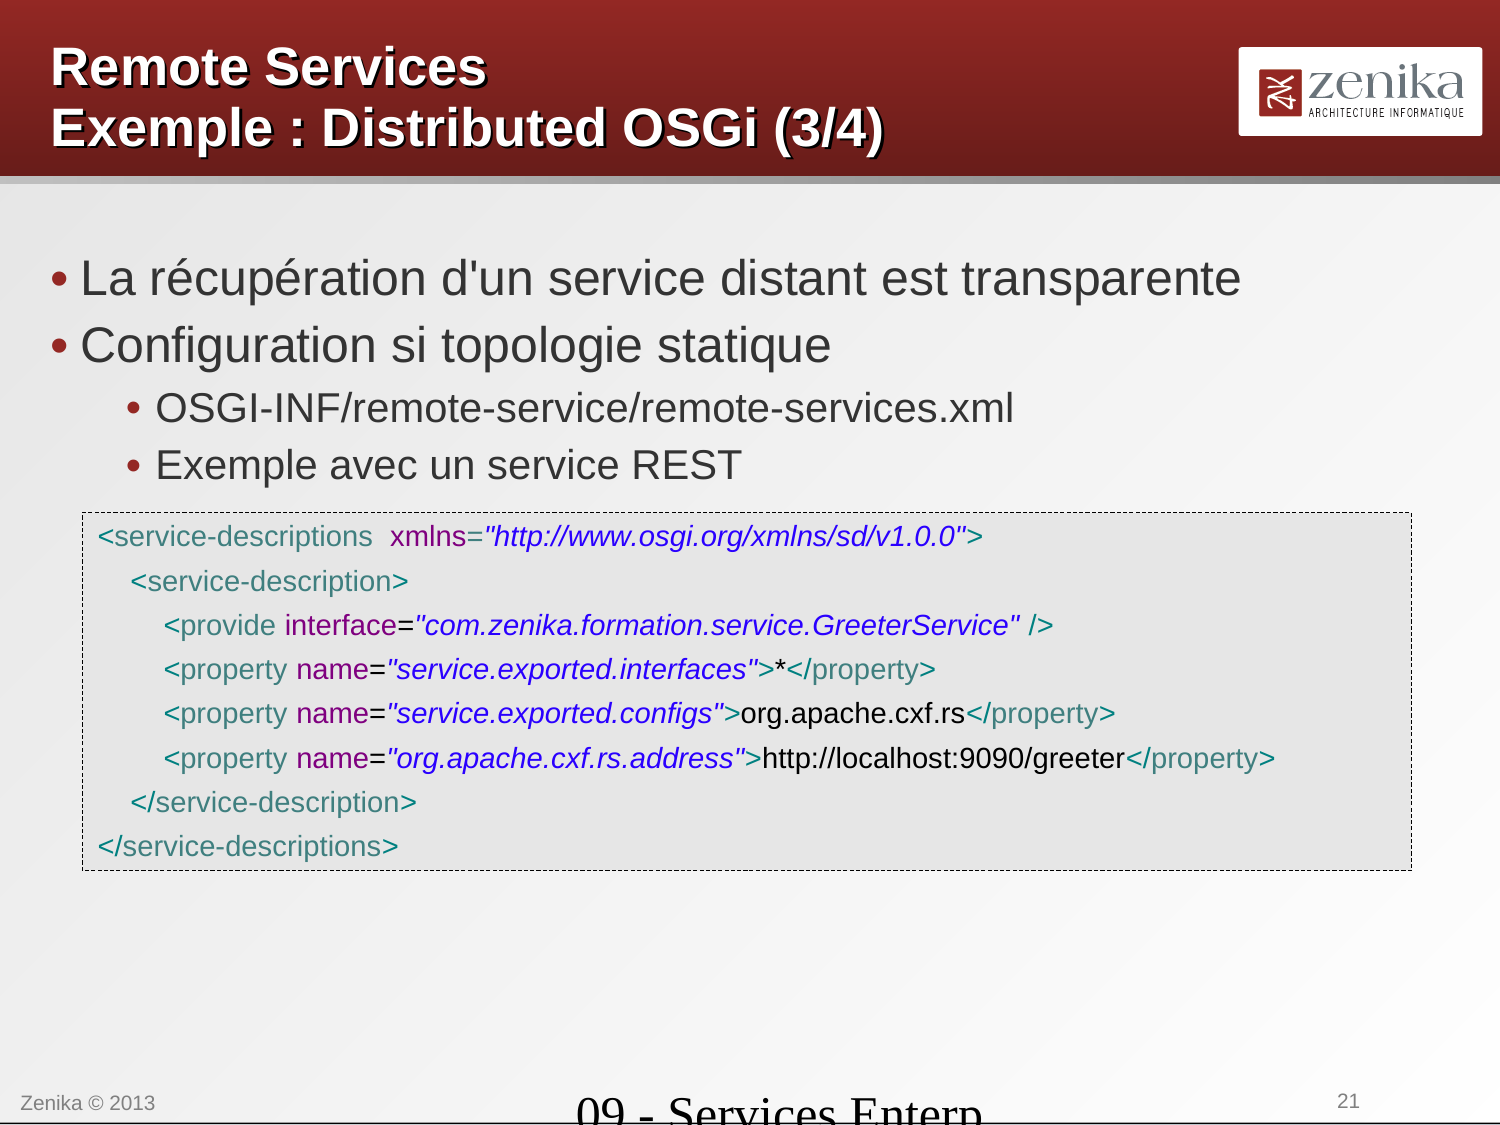

# Remote Services Exemple : Distributed OSGi (3/4)
La récupération d'un service distant est transparente
Configuration si topologie statique
OSGI-INF/remote-service/remote-services.xml
Exemple avec un service REST
<service-descriptions xmlns="http://www.osgi.org/xmlns/sd/v1.0.0">
 <service-description>
 <provide interface="com.zenika.formation.service.GreeterService" />
 <property name="service.exported.interfaces">*</property>
 <property name="service.exported.configs">org.apache.cxf.rs</property>
 <property name="org.apache.cxf.rs.address">http://localhost:9090/greeter</property>
 </service-description>
</service-descriptions>